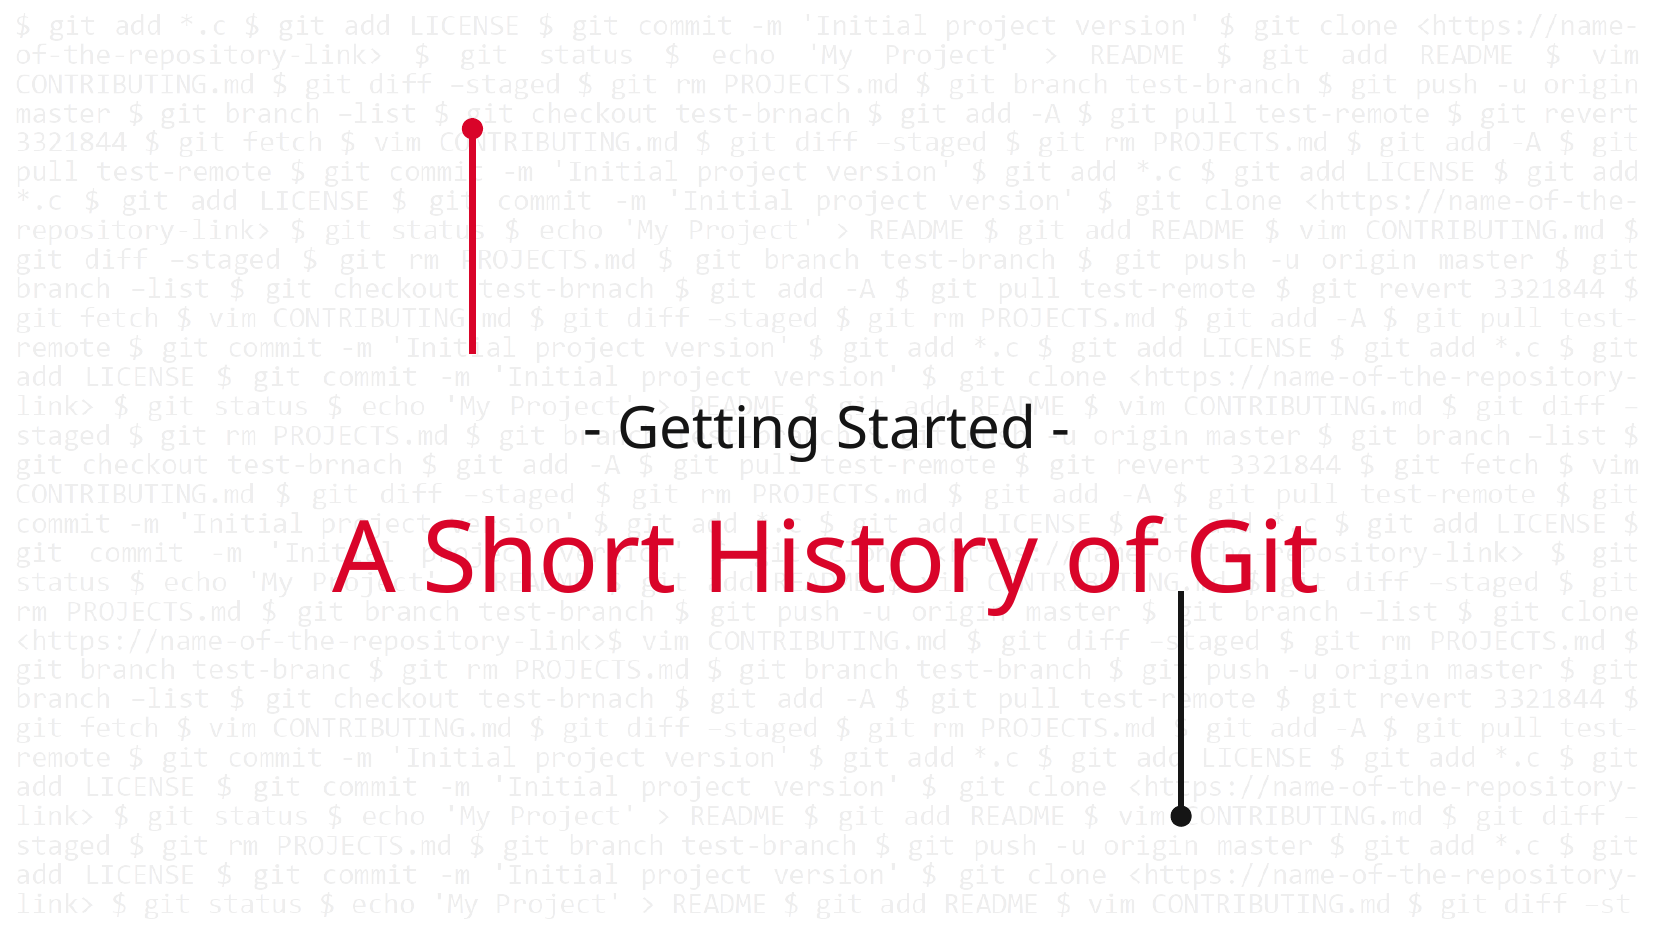

- Getting Started -
A Short History of Git